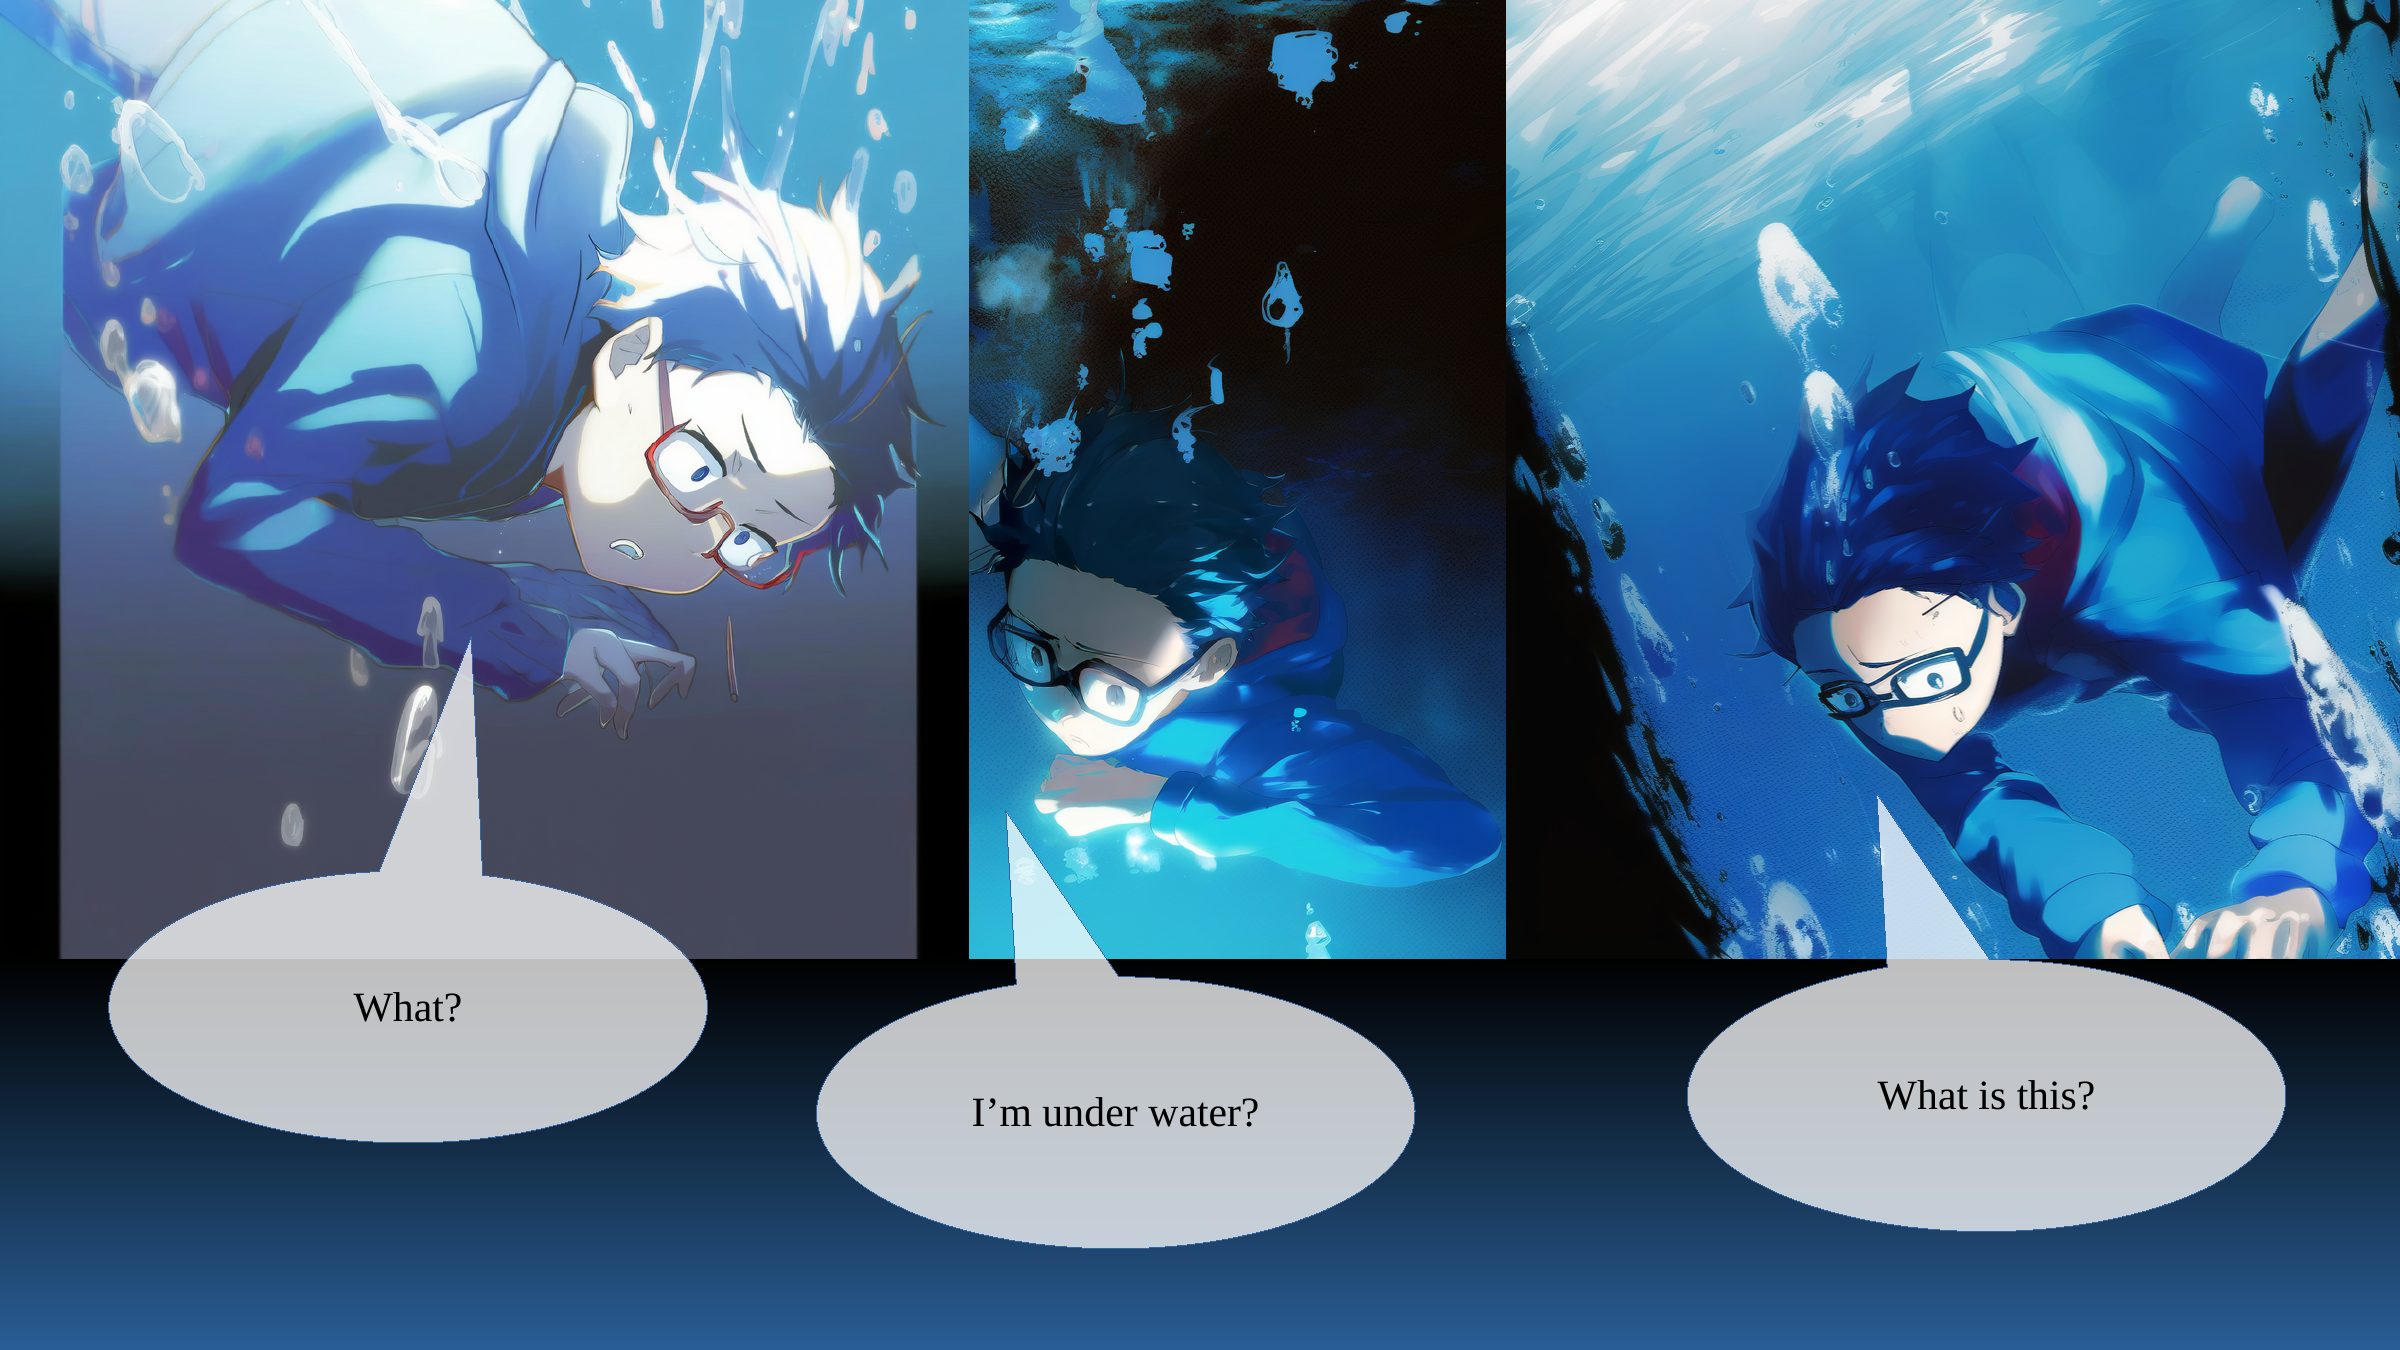

What?
What is this?
I’m under water?